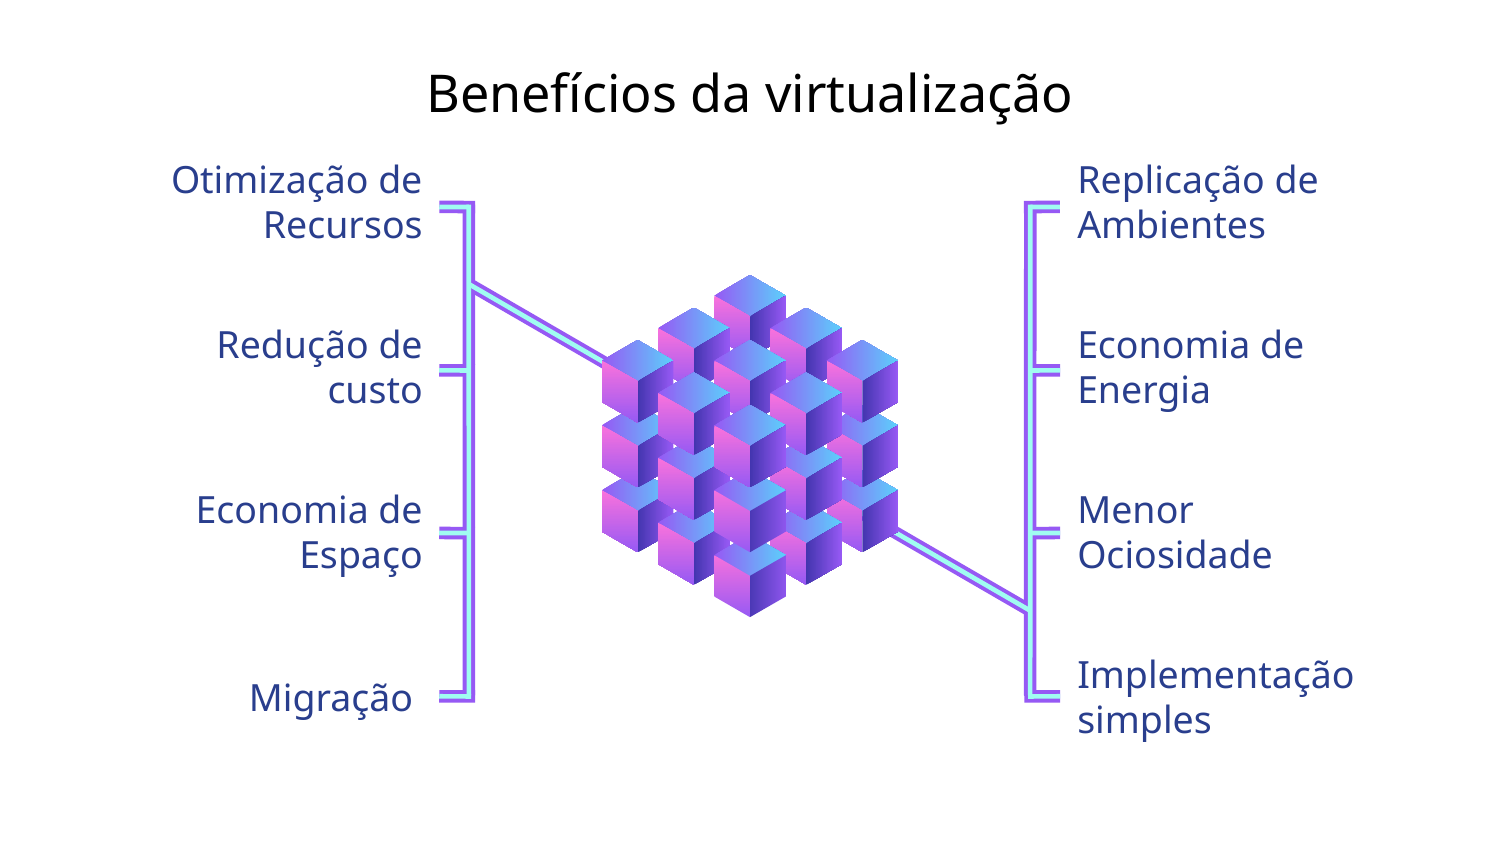

# Benefícios da virtualização
Otimização de Recursos
Replicação de Ambientes
Redução de custo
Economia de Energia
Economia de Espaço
Menor Ociosidade
Migração
Implementação simples